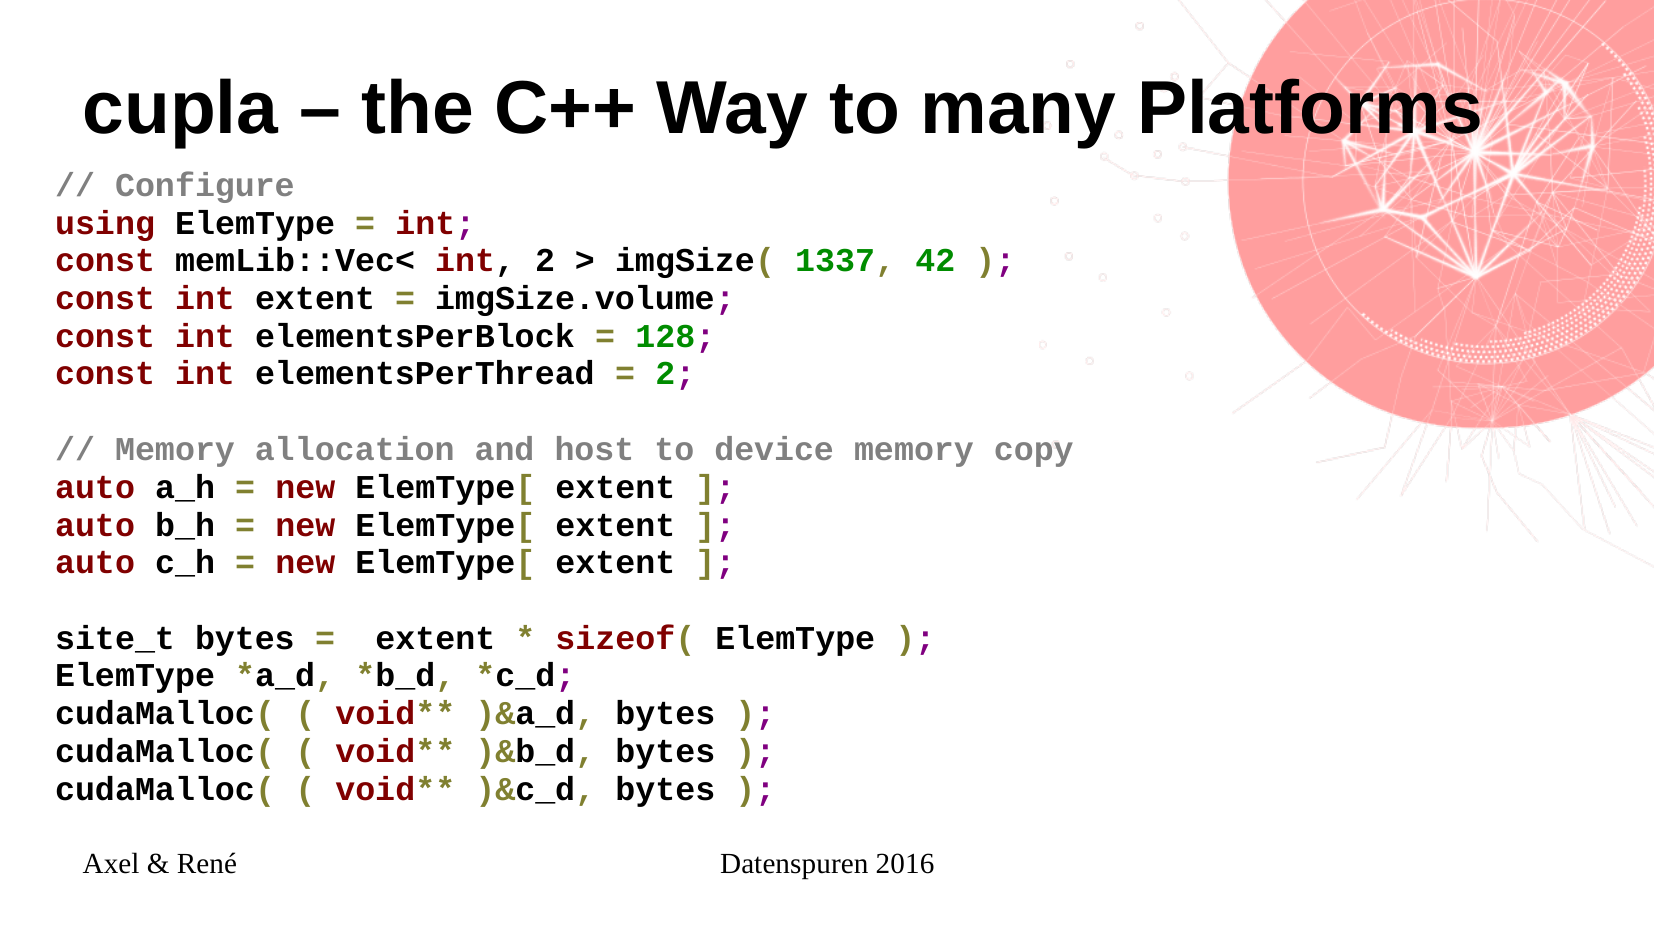

# cupla – the C++ Way to many Platforms
// Configure
using ElemType = int;
const memLib::Vec< int, 2 > imgSize( 1337, 42 );
const int extent = imgSize.volume;
const int elementsPerBlock = 128;
const int elementsPerThread = 2;
// Memory allocation and host to device memory copy
auto a_h = new ElemType[ extent ];
auto b_h = new ElemType[ extent ];
auto c_h = new ElemType[ extent ];
site_t bytes = extent * sizeof( ElemType );
ElemType *a_d, *b_d, *c_d;
cudaMalloc( ( void** )&a_d, bytes );
cudaMalloc( ( void** )&b_d, bytes );
cudaMalloc( ( void** )&c_d, bytes );